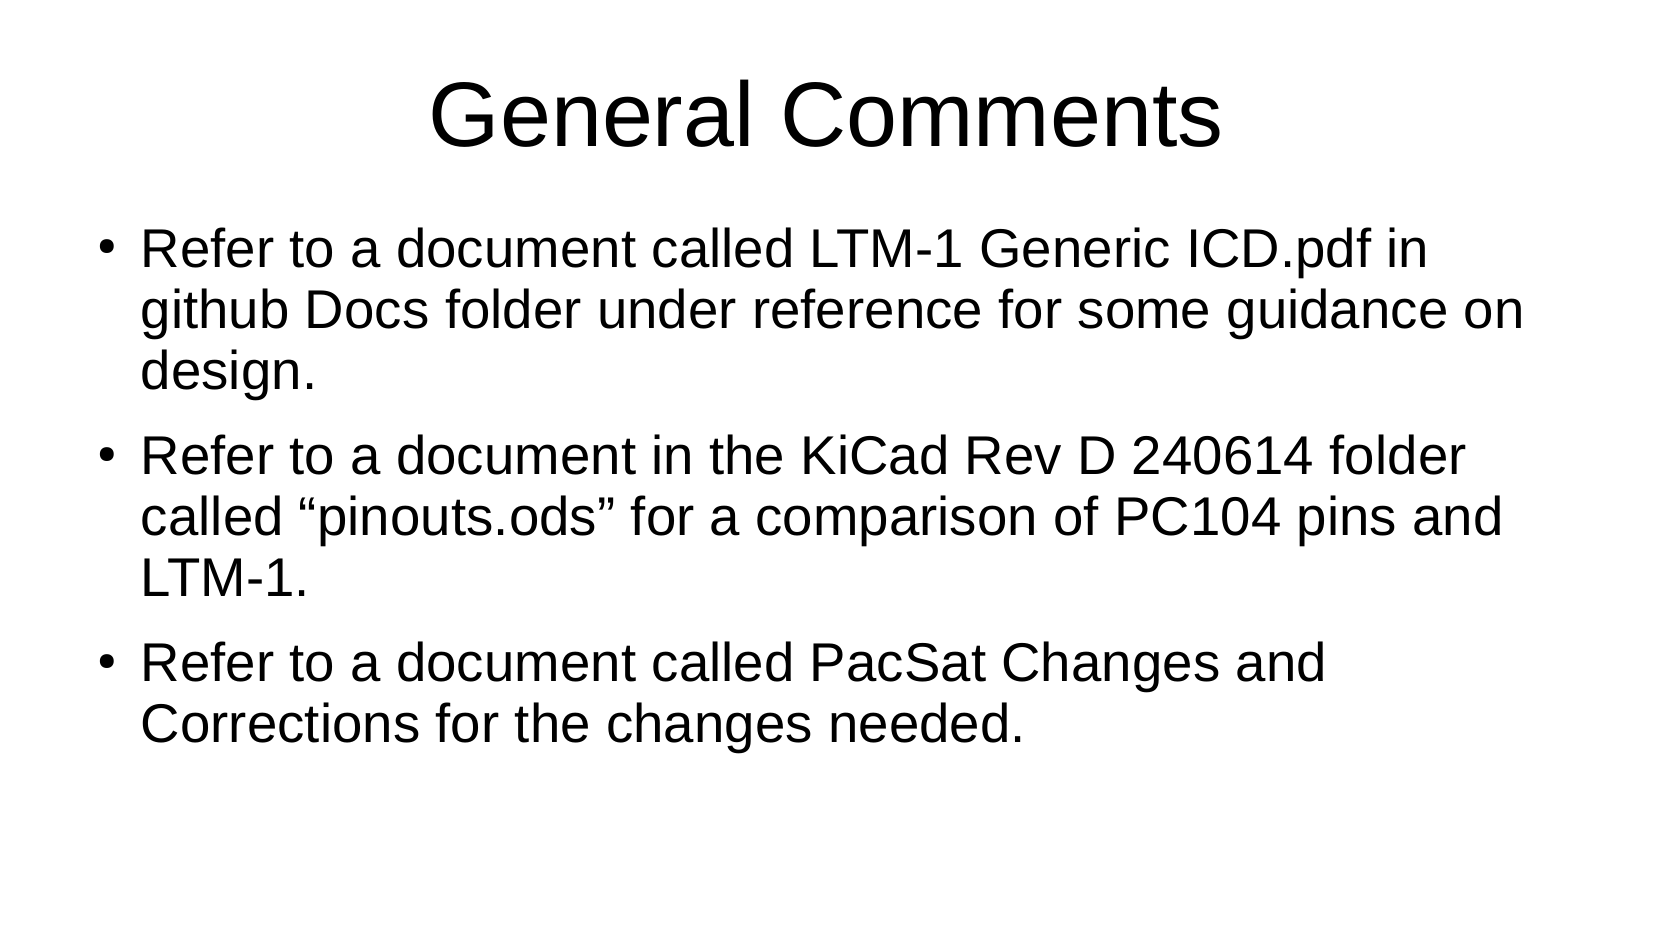

# General Comments
Refer to a document called LTM-1 Generic ICD.pdf in github Docs folder under reference for some guidance on design.
Refer to a document in the KiCad Rev D 240614 folder called “pinouts.ods” for a comparison of PC104 pins and LTM-1.
Refer to a document called PacSat Changes and Corrections for the changes needed.